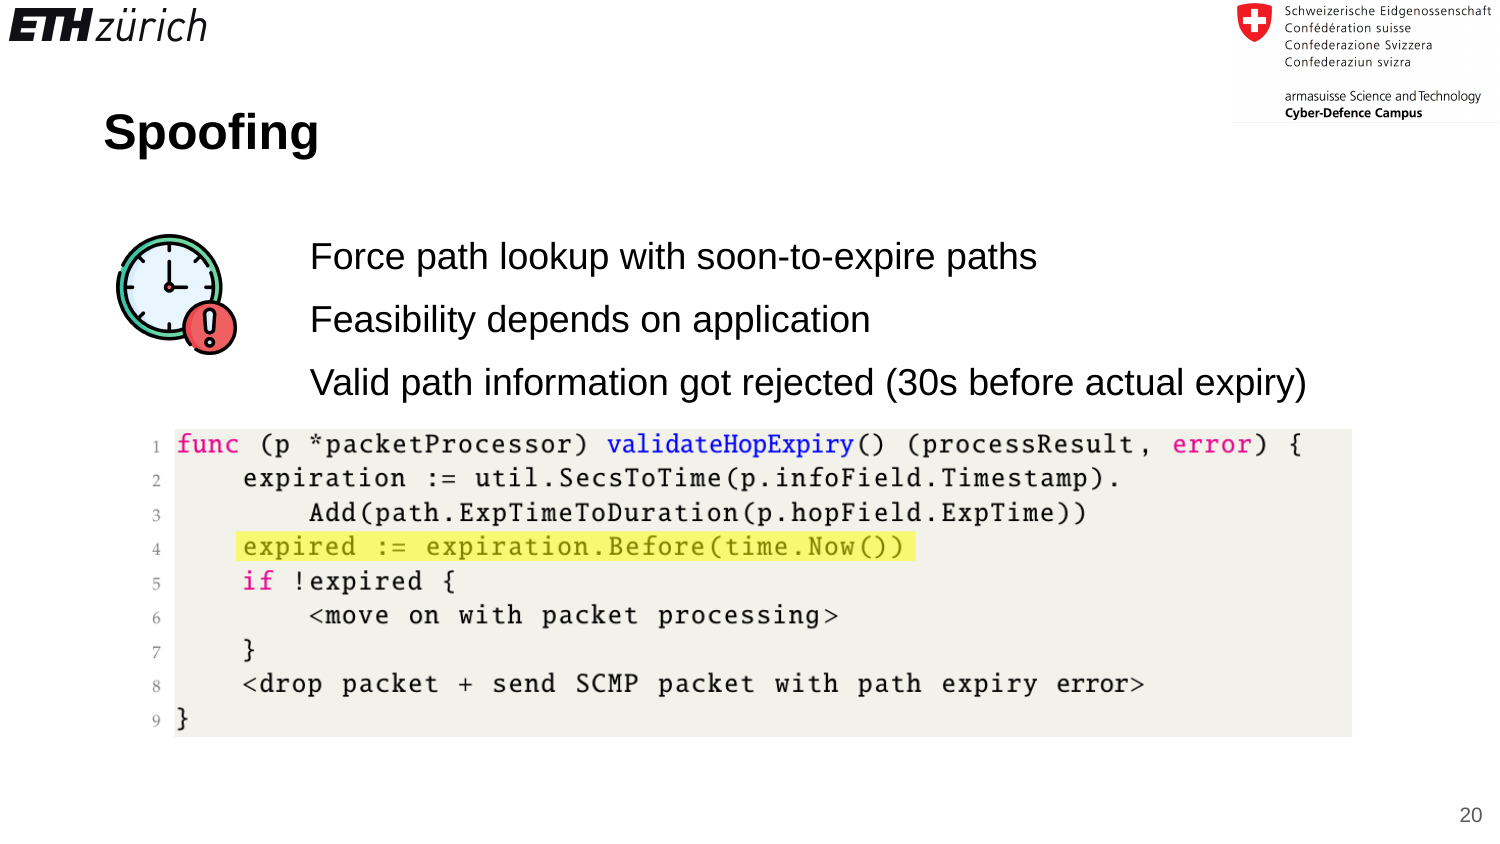

Spoofing
Force path lookup with soon-to-expire paths
Feasibility depends on application
Valid path information got rejected (30s before actual expiry)
20